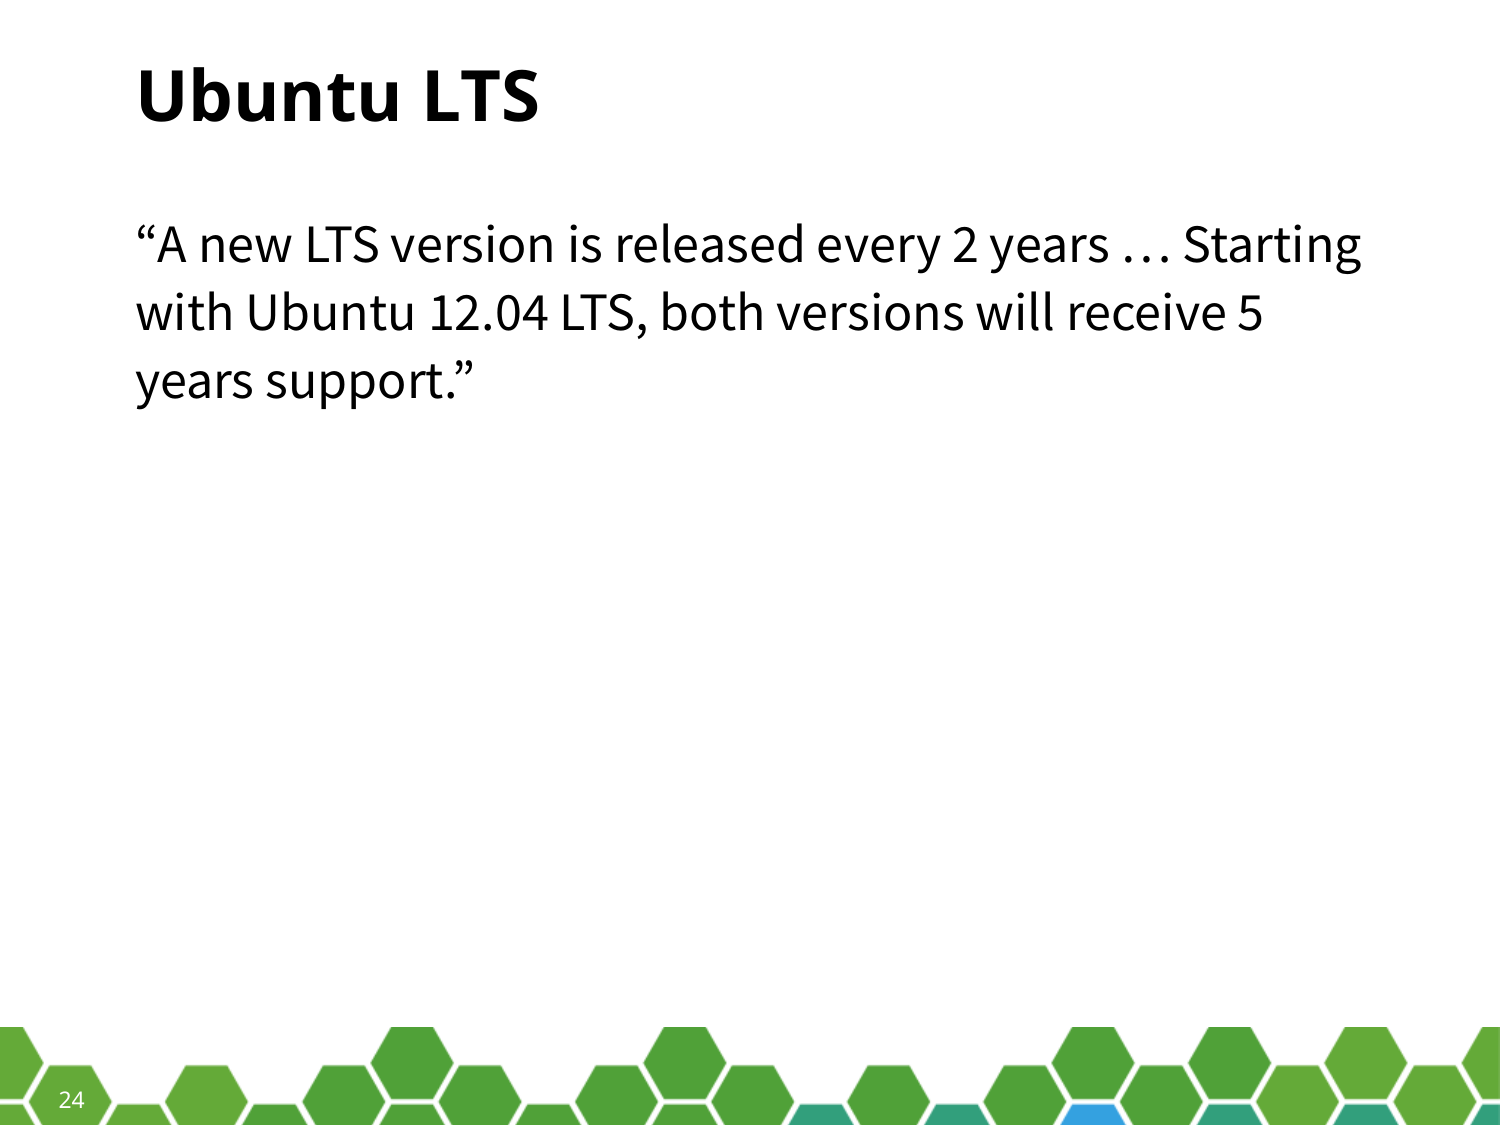

# Ubuntu LTS
“A new LTS version is released every 2 years … Starting with Ubuntu 12.04 LTS, both versions will receive 5 years support.”